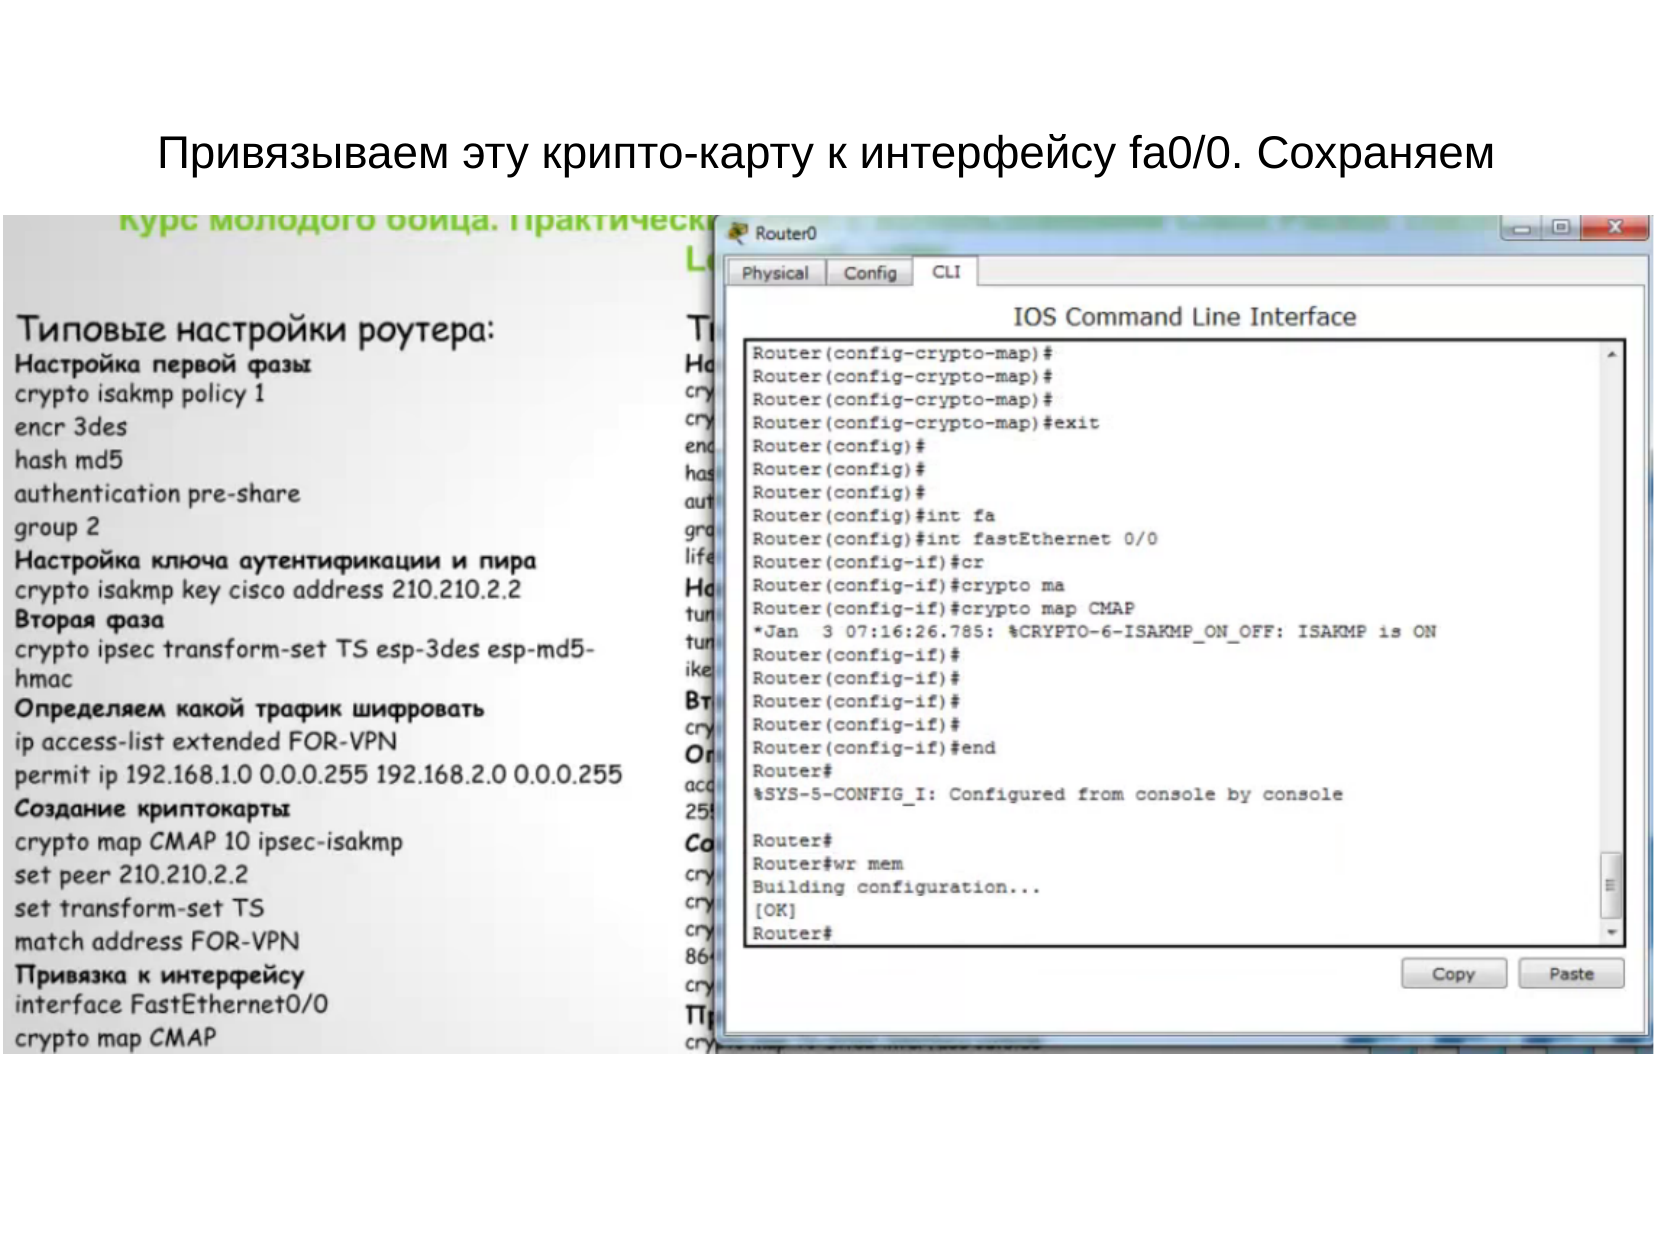

# Привязываем эту крипто-карту к интерфейсу fa0/0. Сохраняем